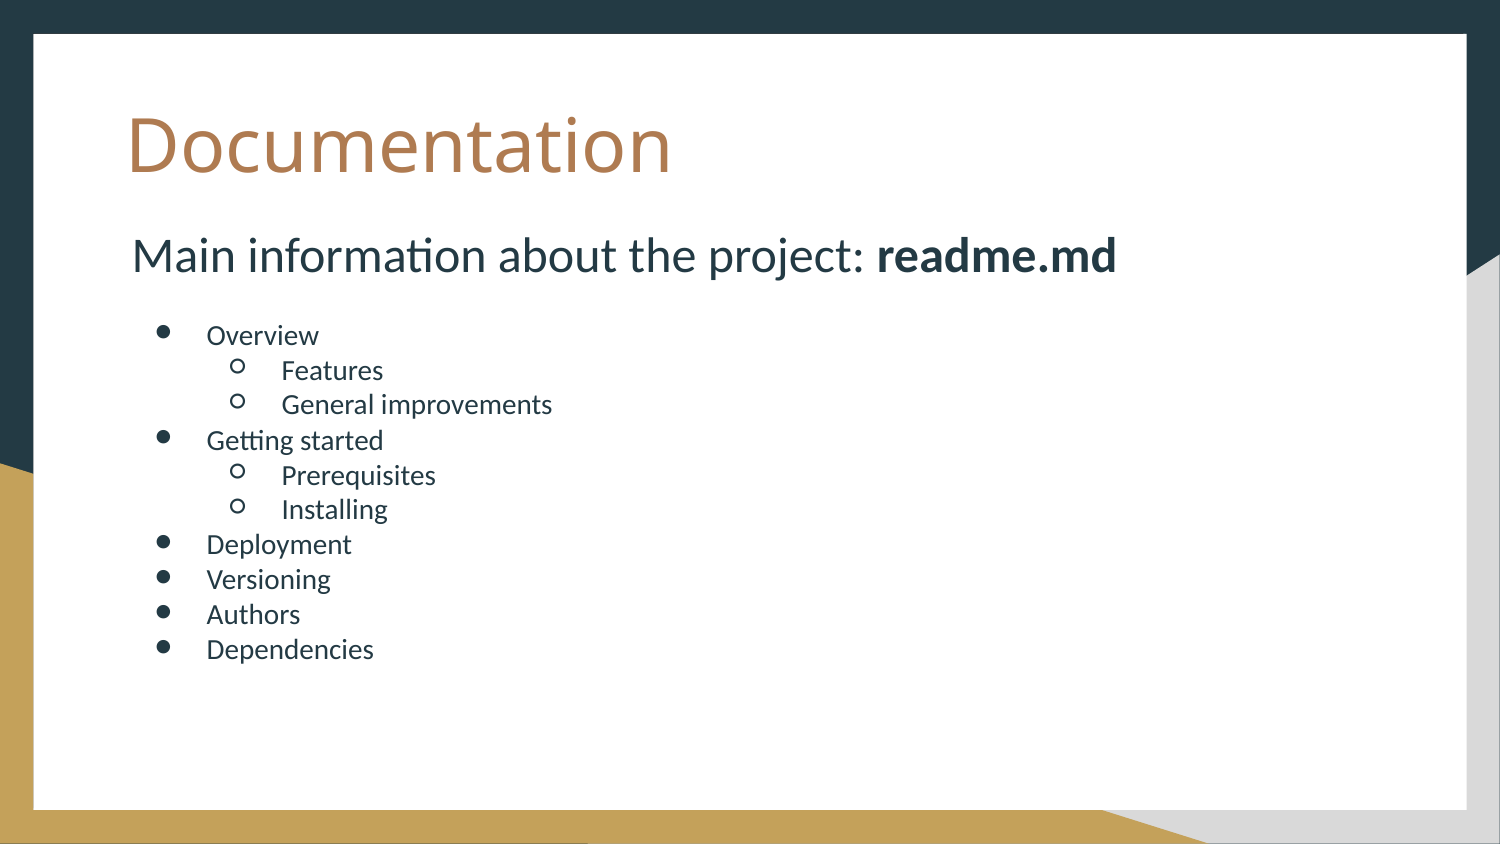

# Documentation
Main information about the project: readme.md
Overview
Features
General improvements
Getting started
Prerequisites
Installing
Deployment
Versioning
Authors
Dependencies